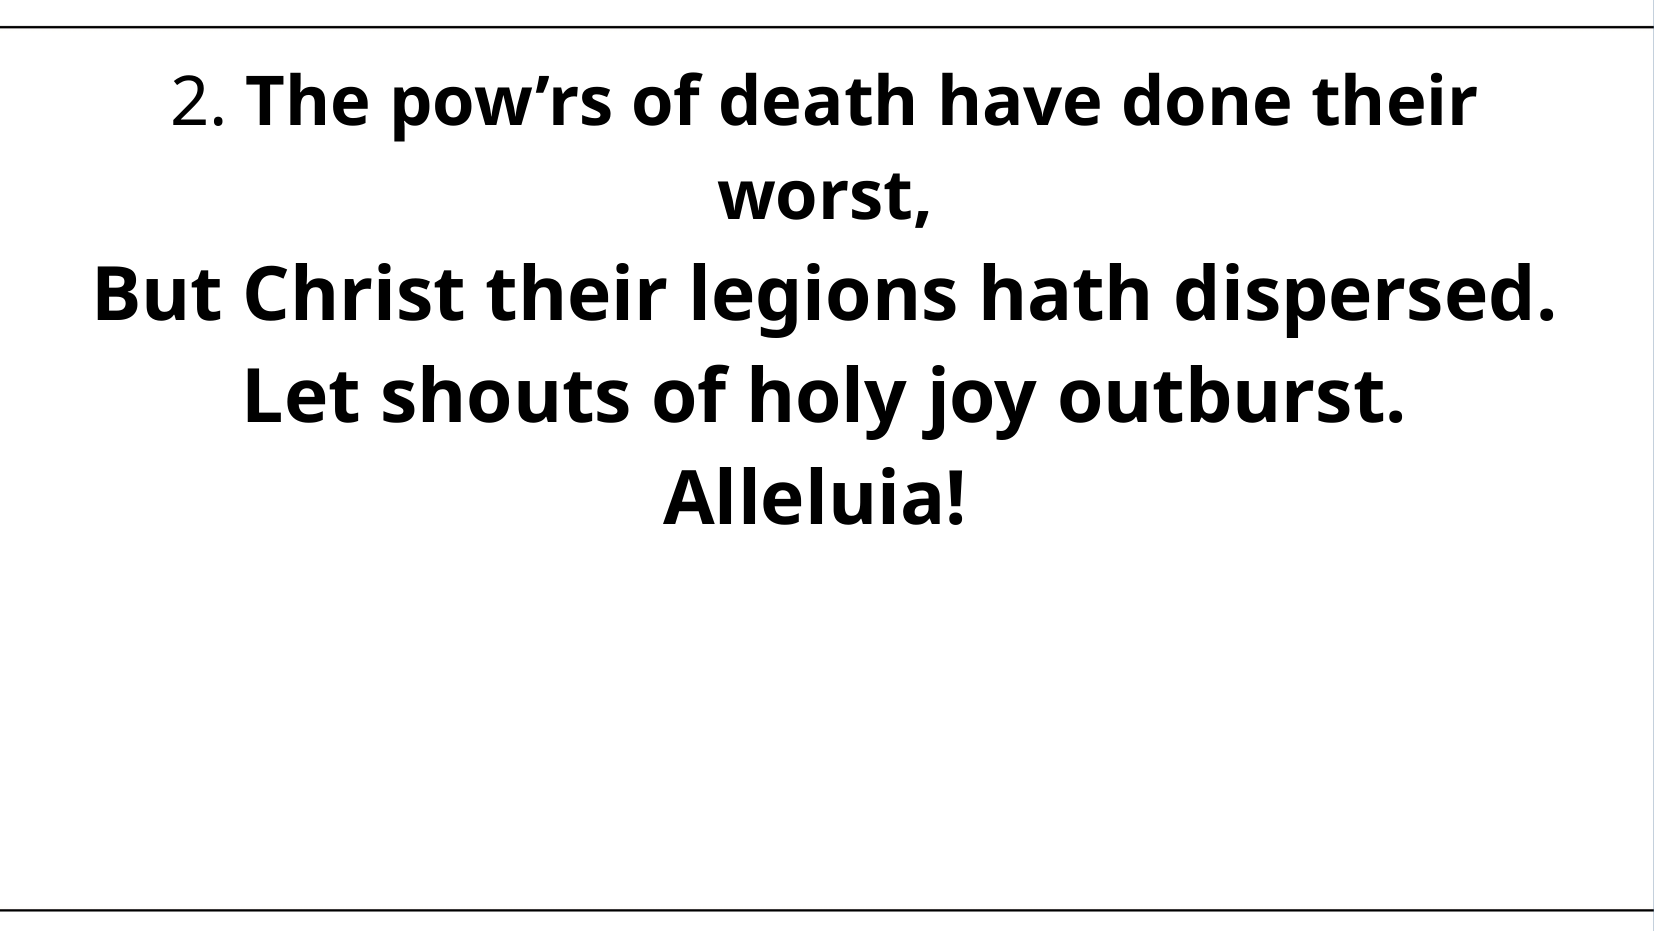

2. The pow’rs of death have done their worst,
But Christ their legions hath dispersed.
Let shouts of holy joy outburst.
Alleluia!